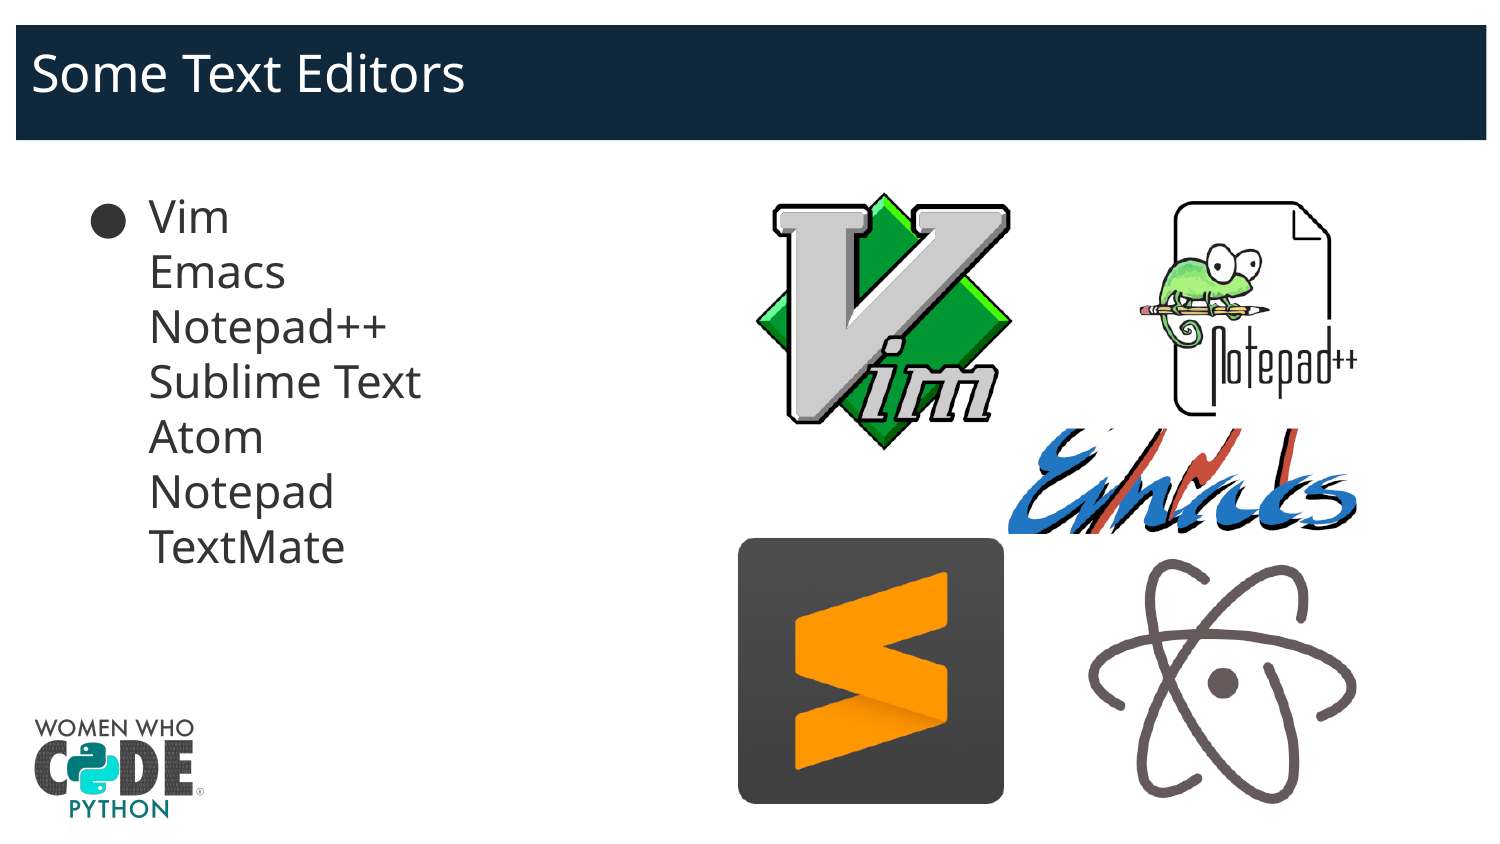

Some Text Editors
# Vim Emacs Notepad++ Sublime Text Atom Notepad TextMate